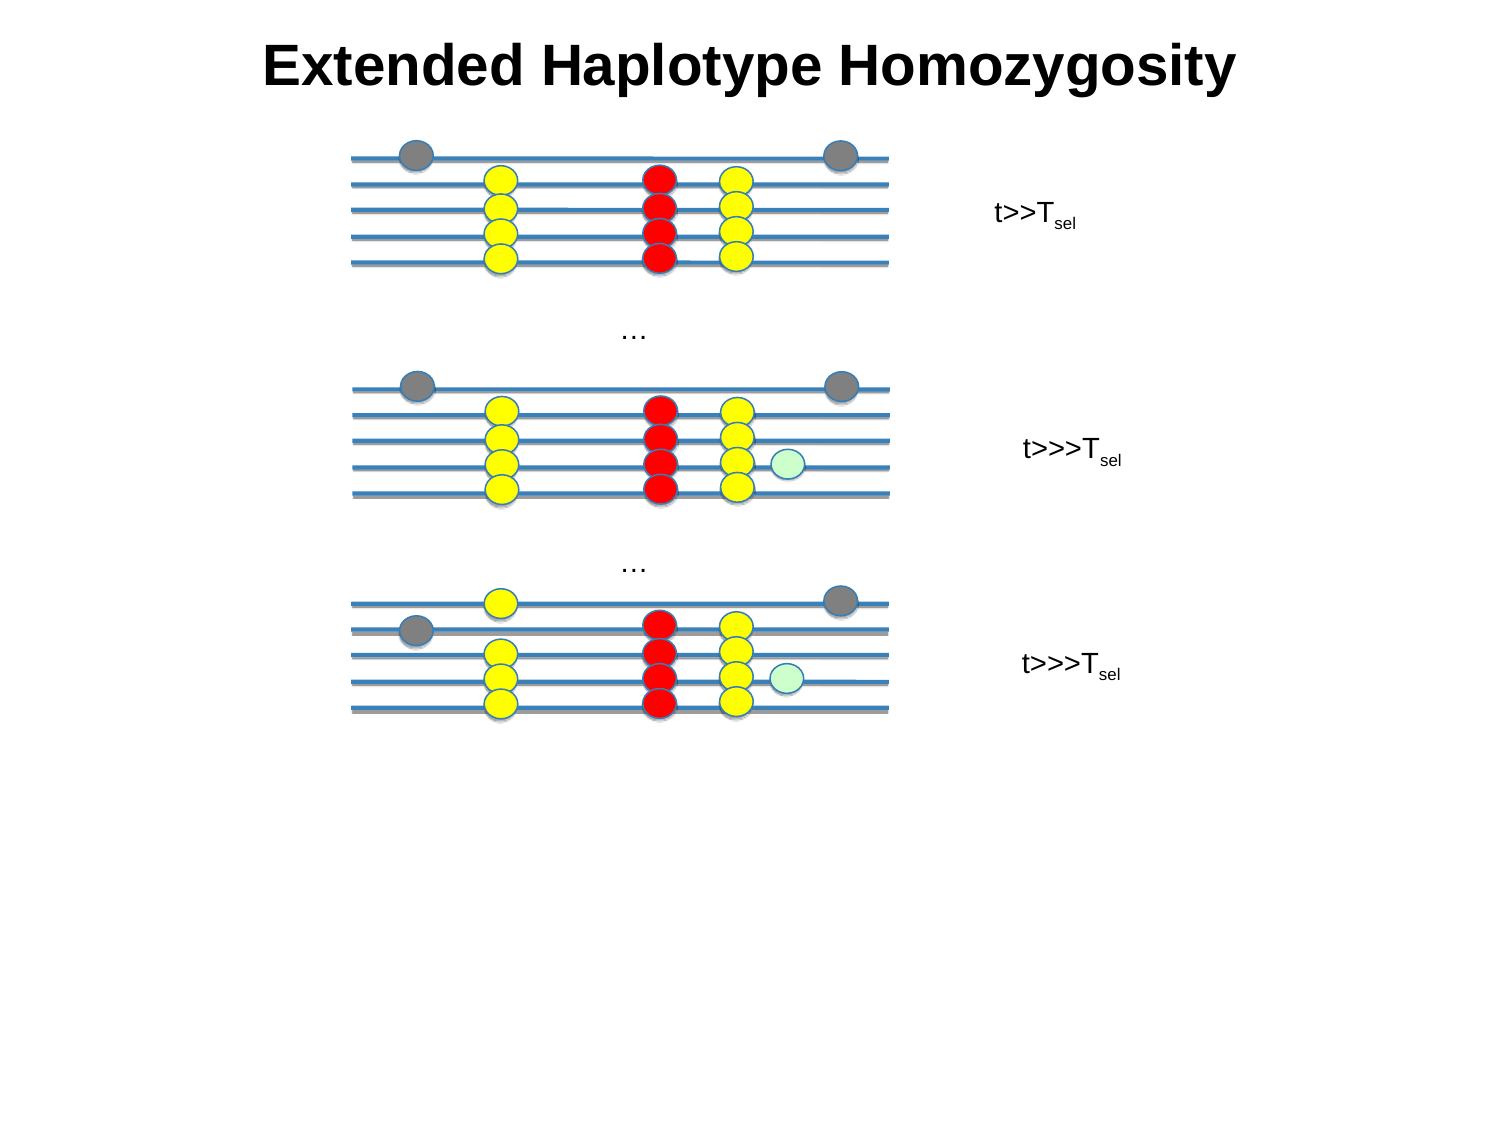

# Extended Haplotype Homozygosity
t>>Tsel
…
t>>>Tsel
…
t>>>Tsel